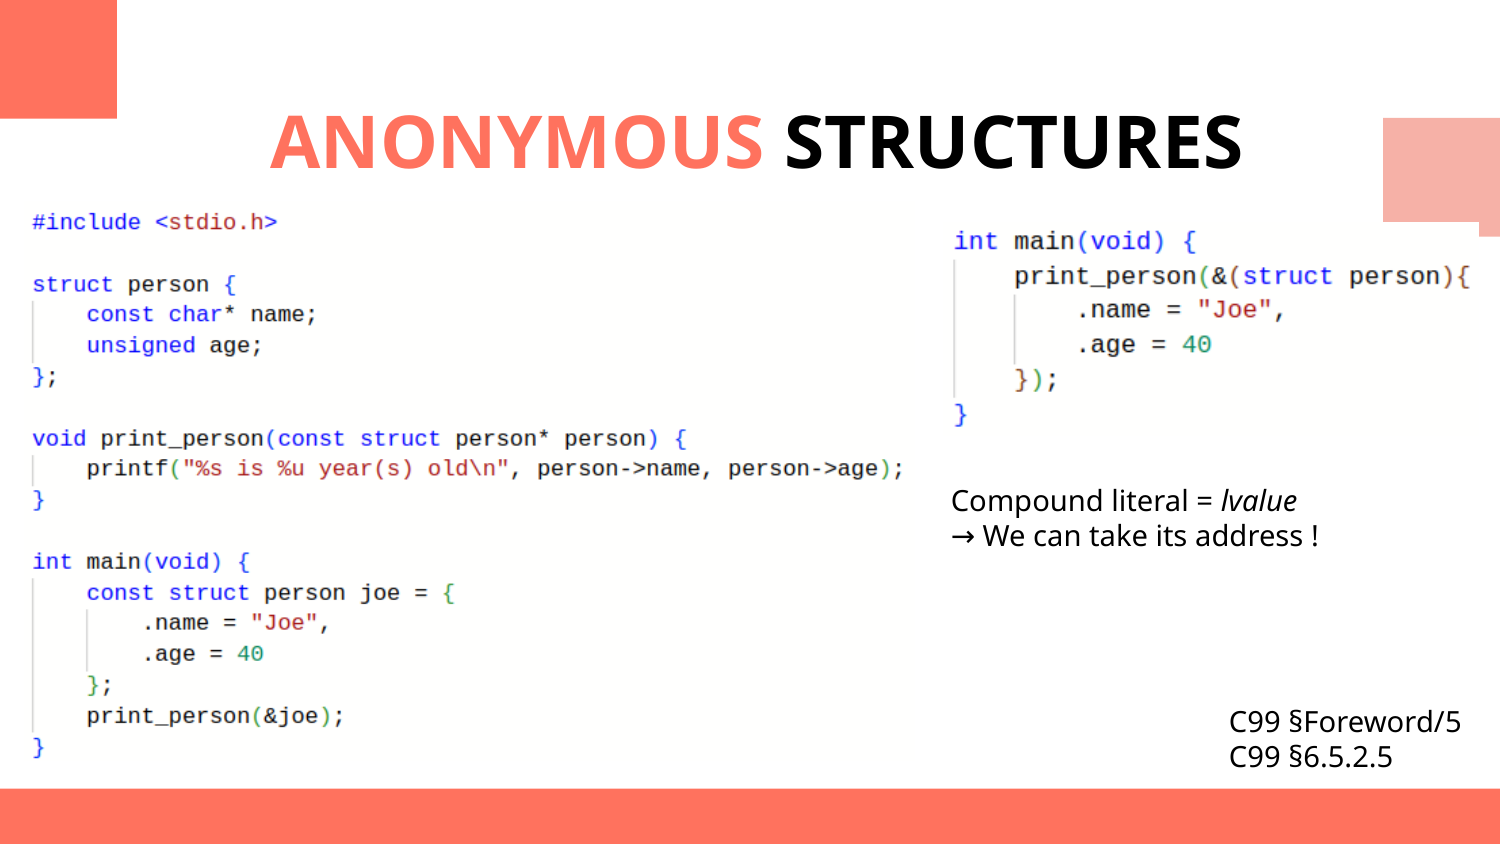

# ANONYMOUS STRUCTURES
Compound literal = lvalue
→ We can take its address !
C99 §Foreword/5
C99 §6.5.2.5